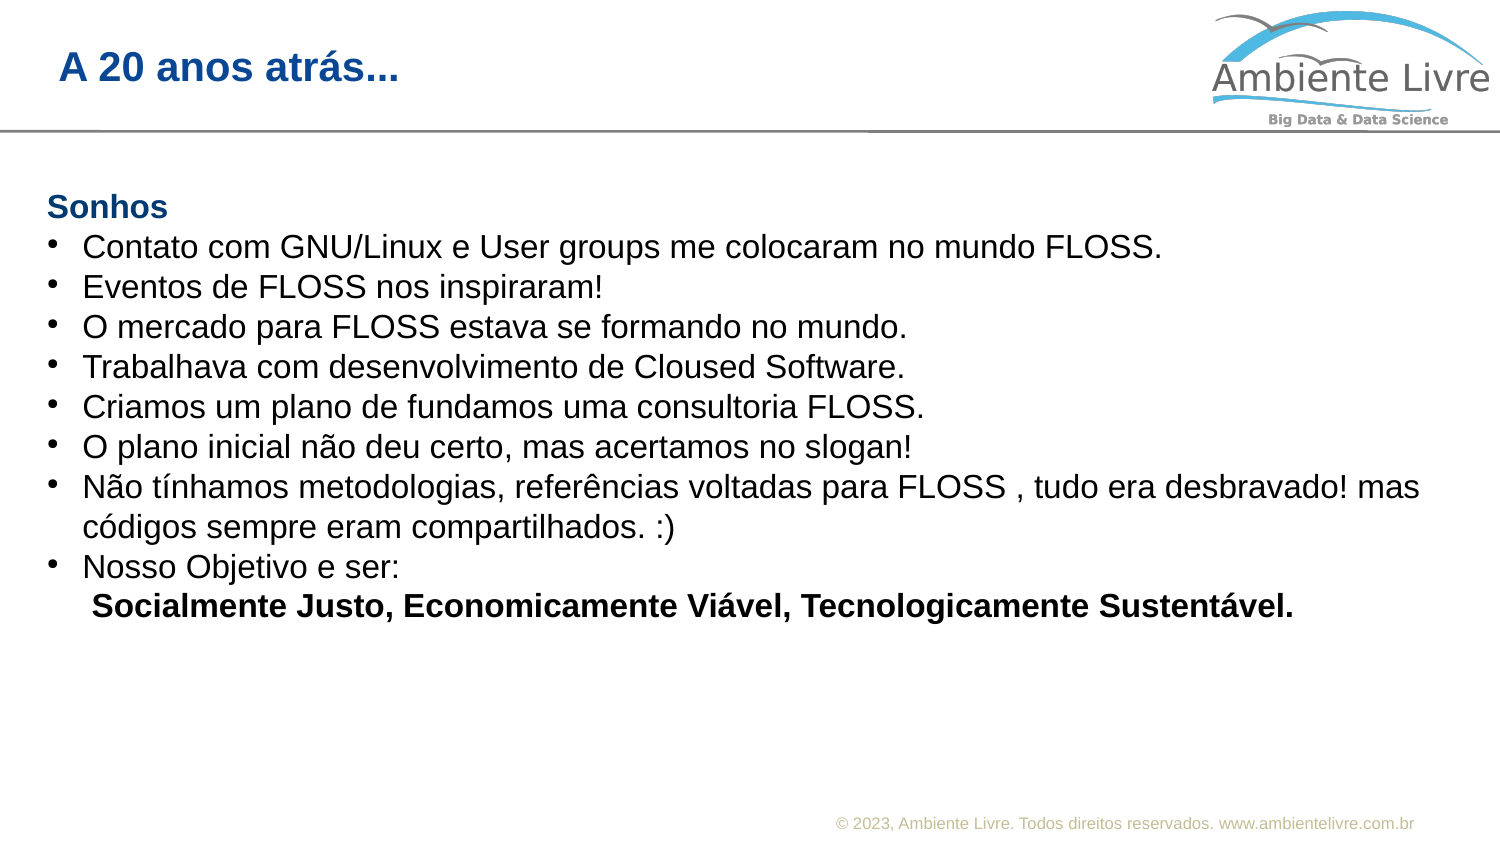

# A 20 anos atrás...
Sonhos
Contato com GNU/Linux e User groups me colocaram no mundo FLOSS.
Eventos de FLOSS nos inspiraram!
O mercado para FLOSS estava se formando no mundo.
Trabalhava com desenvolvimento de Cloused Software.
Criamos um plano de fundamos uma consultoria FLOSS.
O plano inicial não deu certo, mas acertamos no slogan!
Não tínhamos metodologias, referências voltadas para FLOSS , tudo era desbravado! mas códigos sempre eram compartilhados. :)
Nosso Objetivo e ser:
 Socialmente Justo, Economicamente Viável, Tecnologicamente Sustentável.